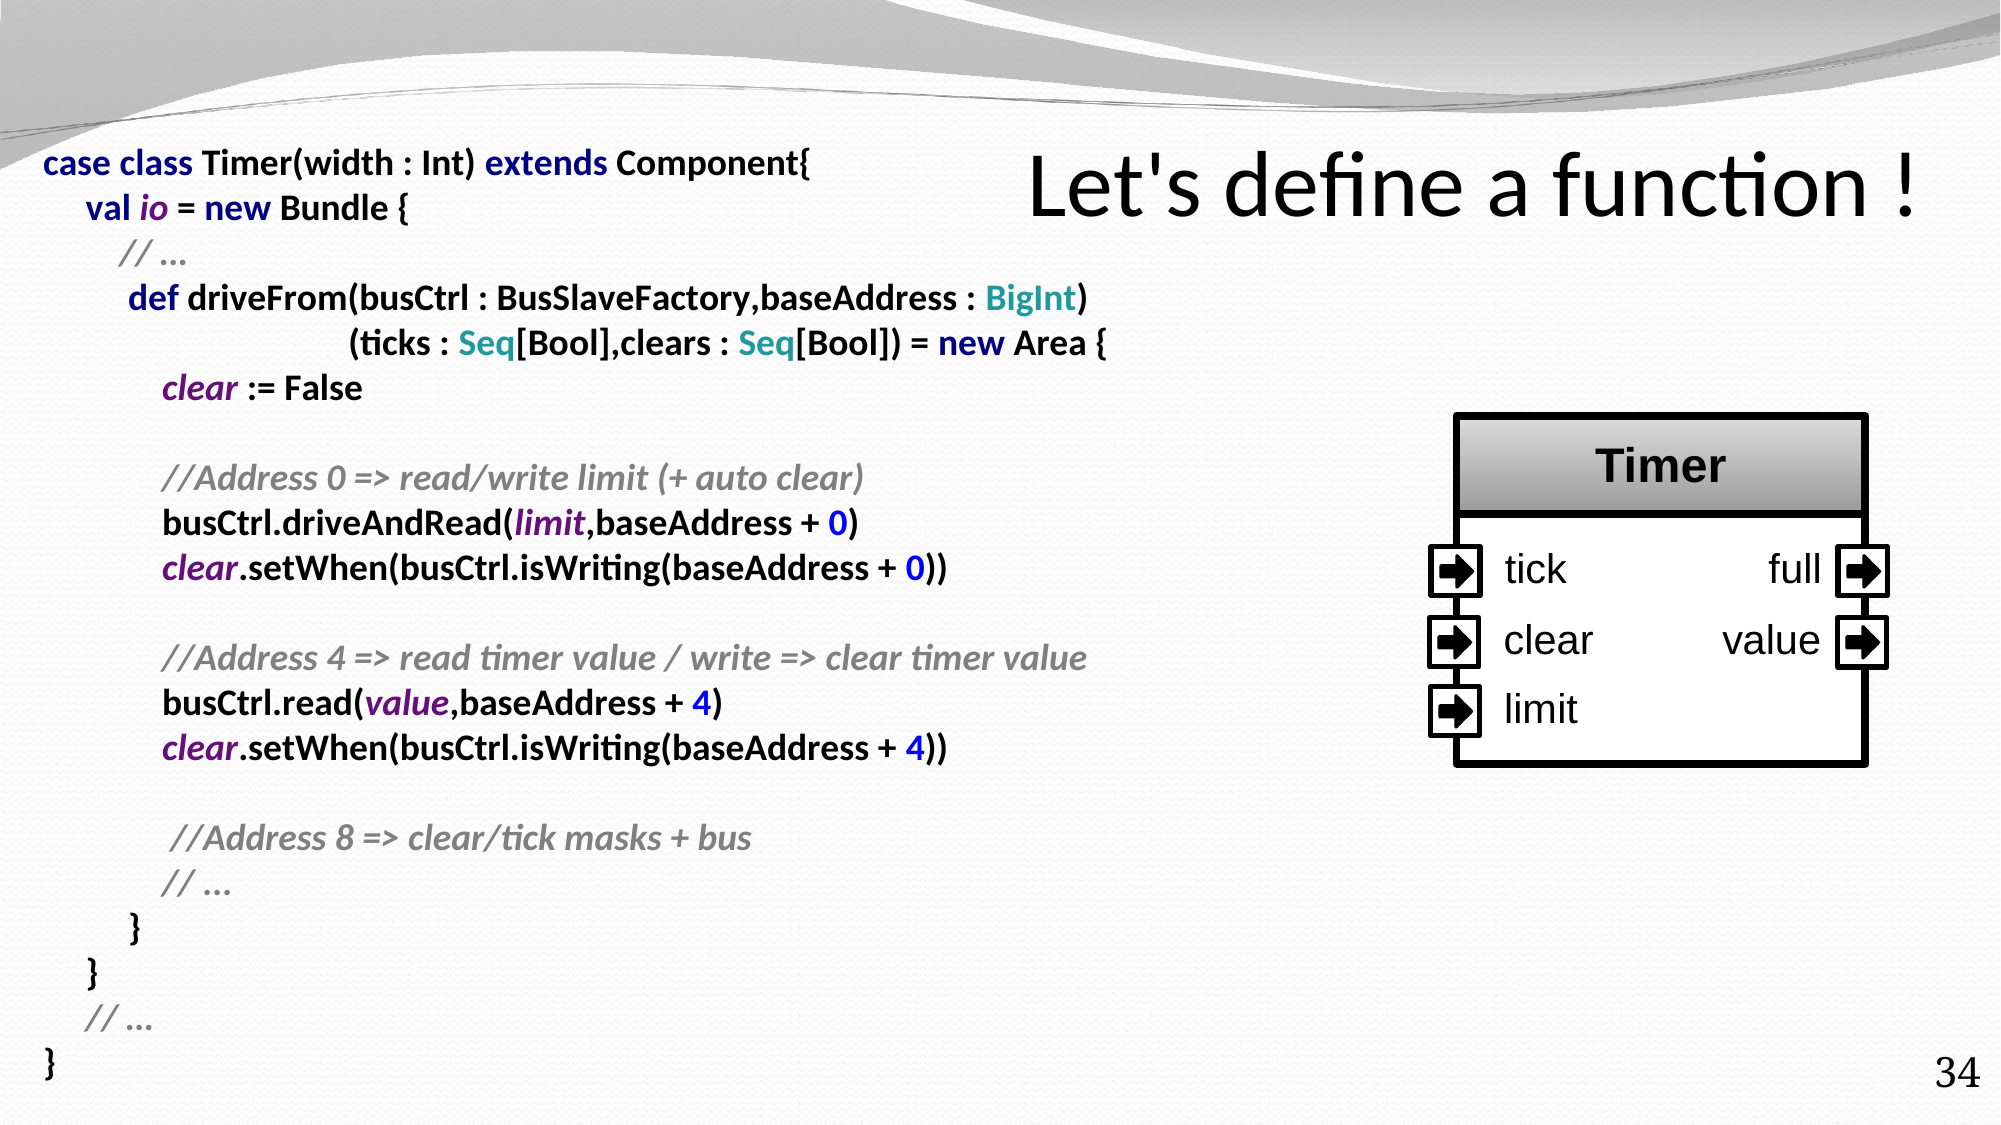

# Let's define a function !
case class Timer(width : Int) extends Component{
 val io = new Bundle {
 // …
 def driveFrom(busCtrl : BusSlaveFactory,baseAddress : BigInt)
 (ticks : Seq[Bool],clears : Seq[Bool]) = new Area {
 clear := False
 //Address 0 => read/write limit (+ auto clear)
 busCtrl.driveAndRead(limit,baseAddress + 0)
 clear.setWhen(busCtrl.isWriting(baseAddress + 0))
 //Address 4 => read timer value / write => clear timer value
 busCtrl.read(value,baseAddress + 4)
 clear.setWhen(busCtrl.isWriting(baseAddress + 4))
 //Address 8 => clear/tick masks + bus
 // ...
 }
 }
 // …
}